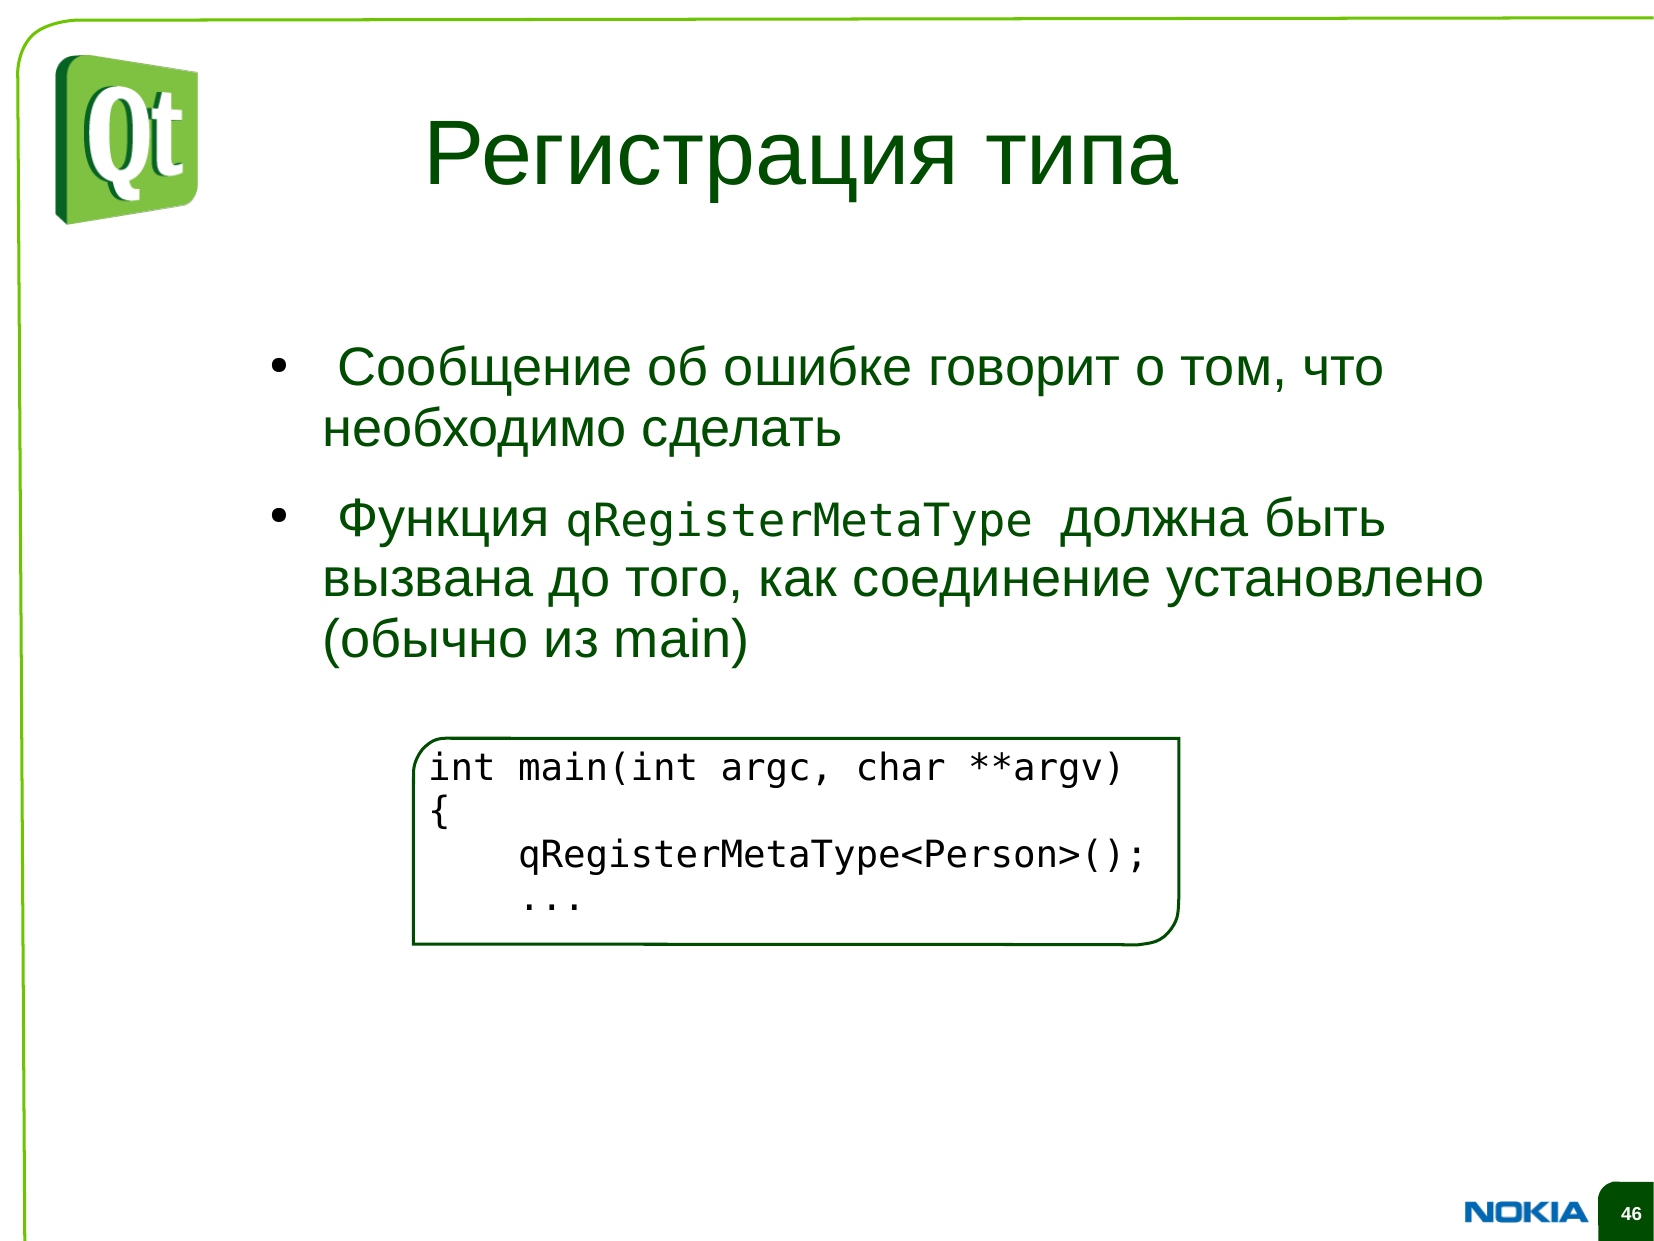

# Регистрация типа
 Сообщение об ошибке говорит о том, что необходимо сделать
 Функция qRegisterMetaType должна быть вызвана до того, как соединение установлено (обычно из main)
int main(int argc, char **argv)
{
 qRegisterMetaType<Person>();
 ...